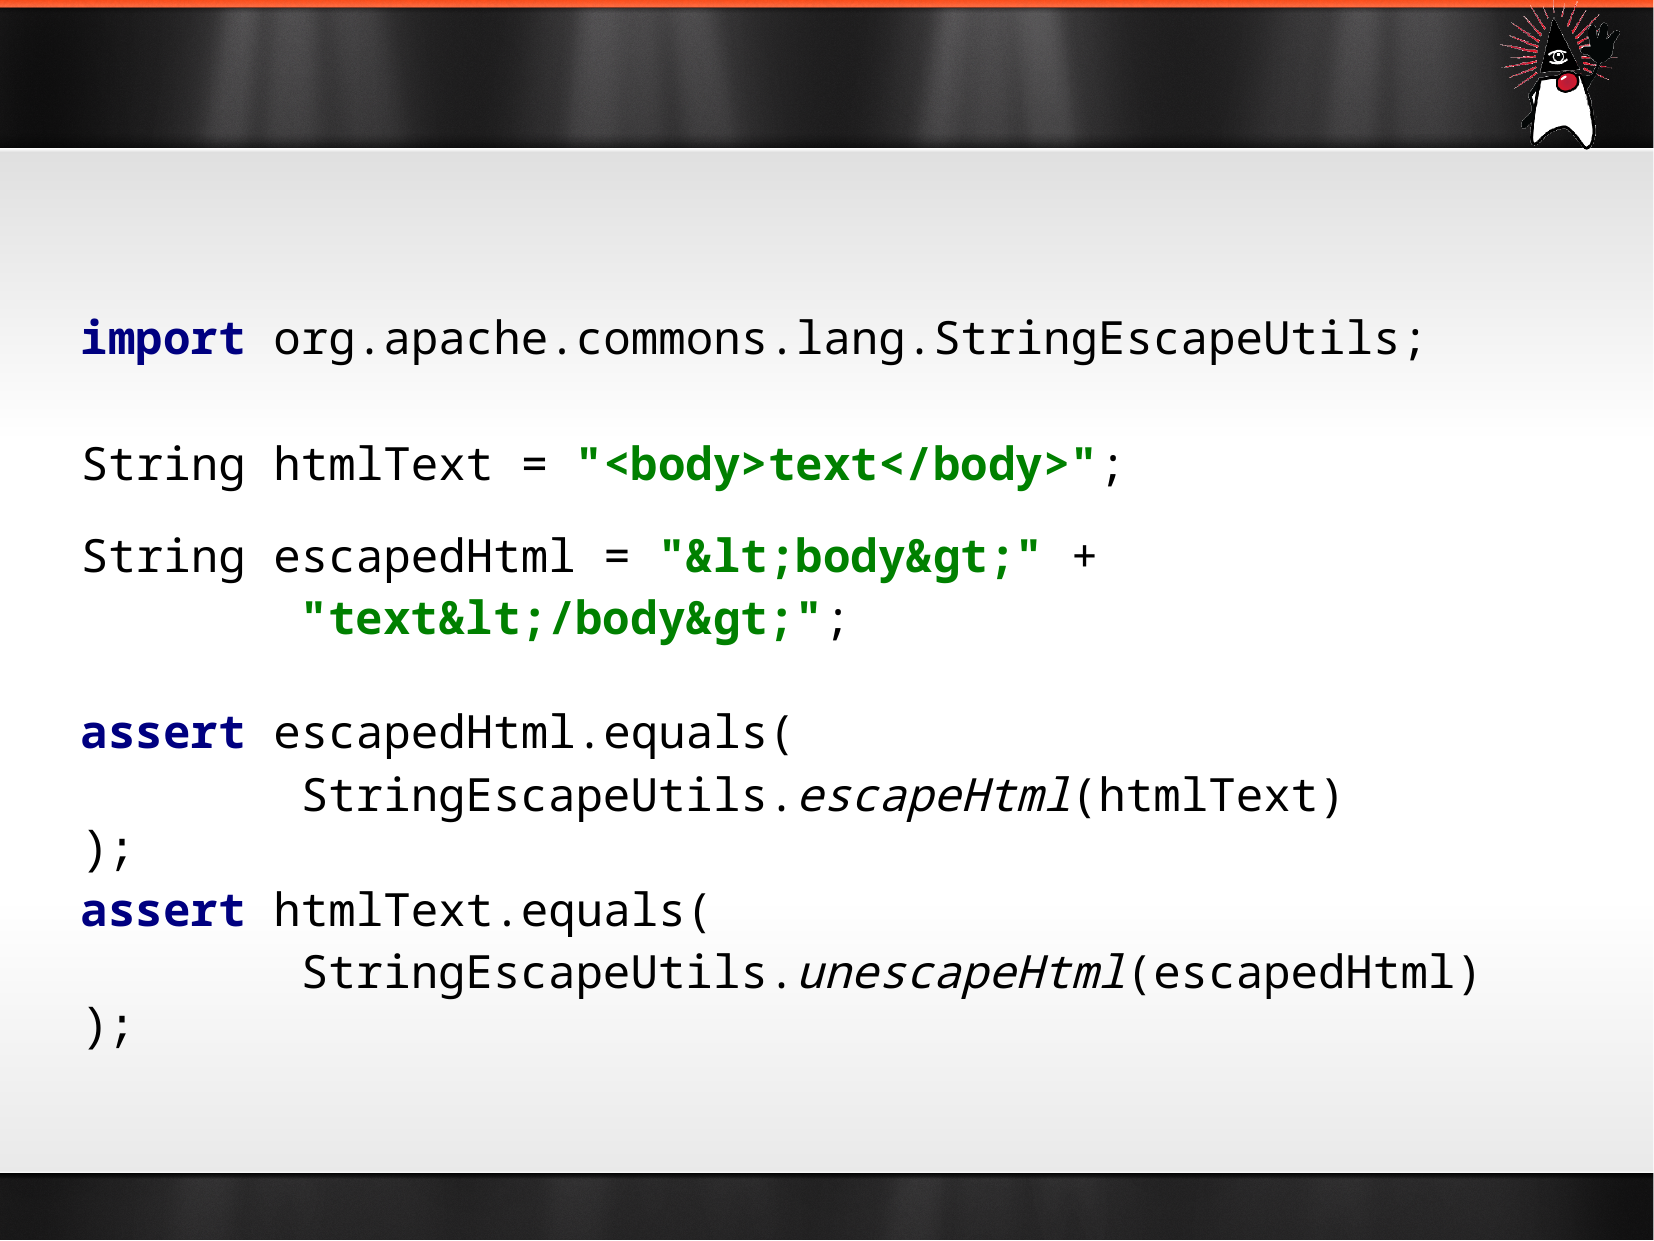

#
import org.apache.commons.lang.StringEscapeUtils;
String htmlText = "<body>text</body>";
String escapedHtml = "&lt;body&gt;" +
 "text&lt;/body&gt;";
assert escapedHtml.equals(
 StringEscapeUtils.escapeHtml(htmlText)
);
assert htmlText.equals(
 StringEscapeUtils.unescapeHtml(escapedHtml)
);